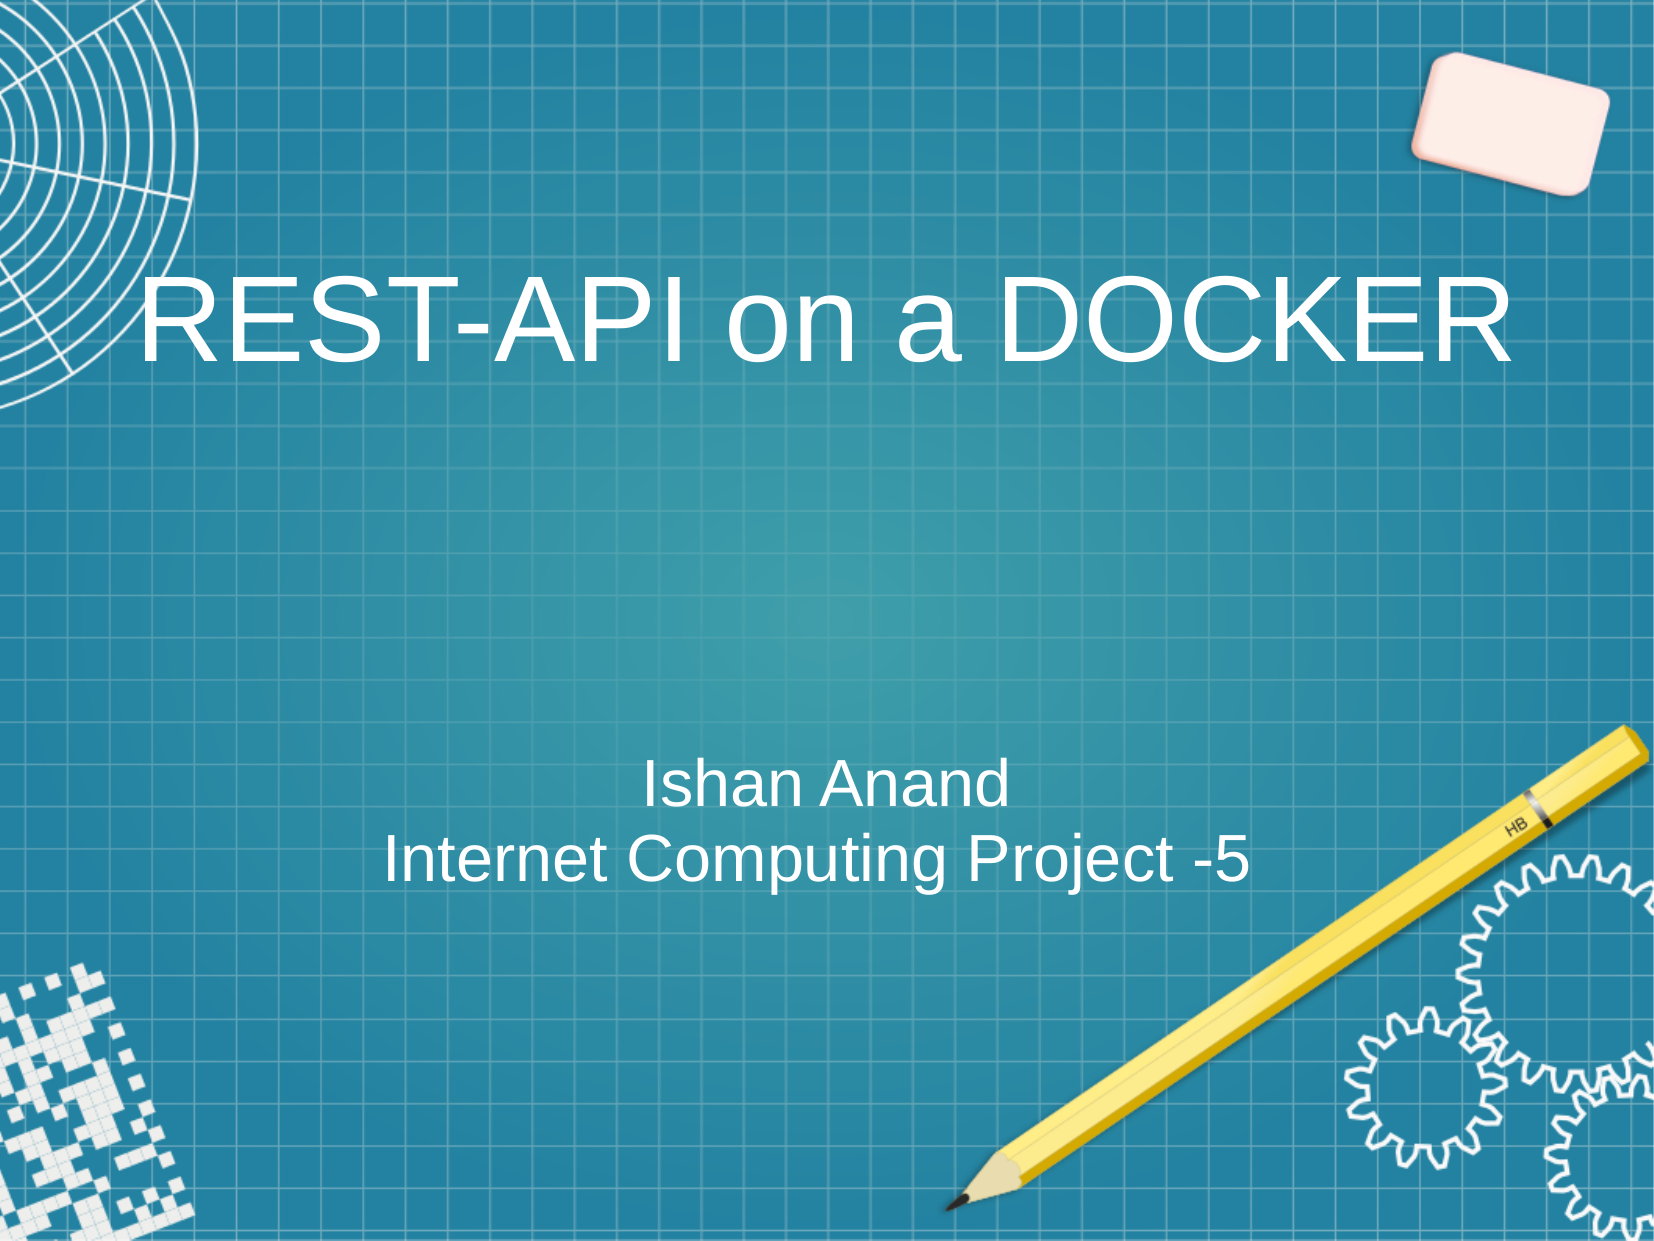

# REST-API on a DOCKER
Ishan Anand
Internet Computing Project -5